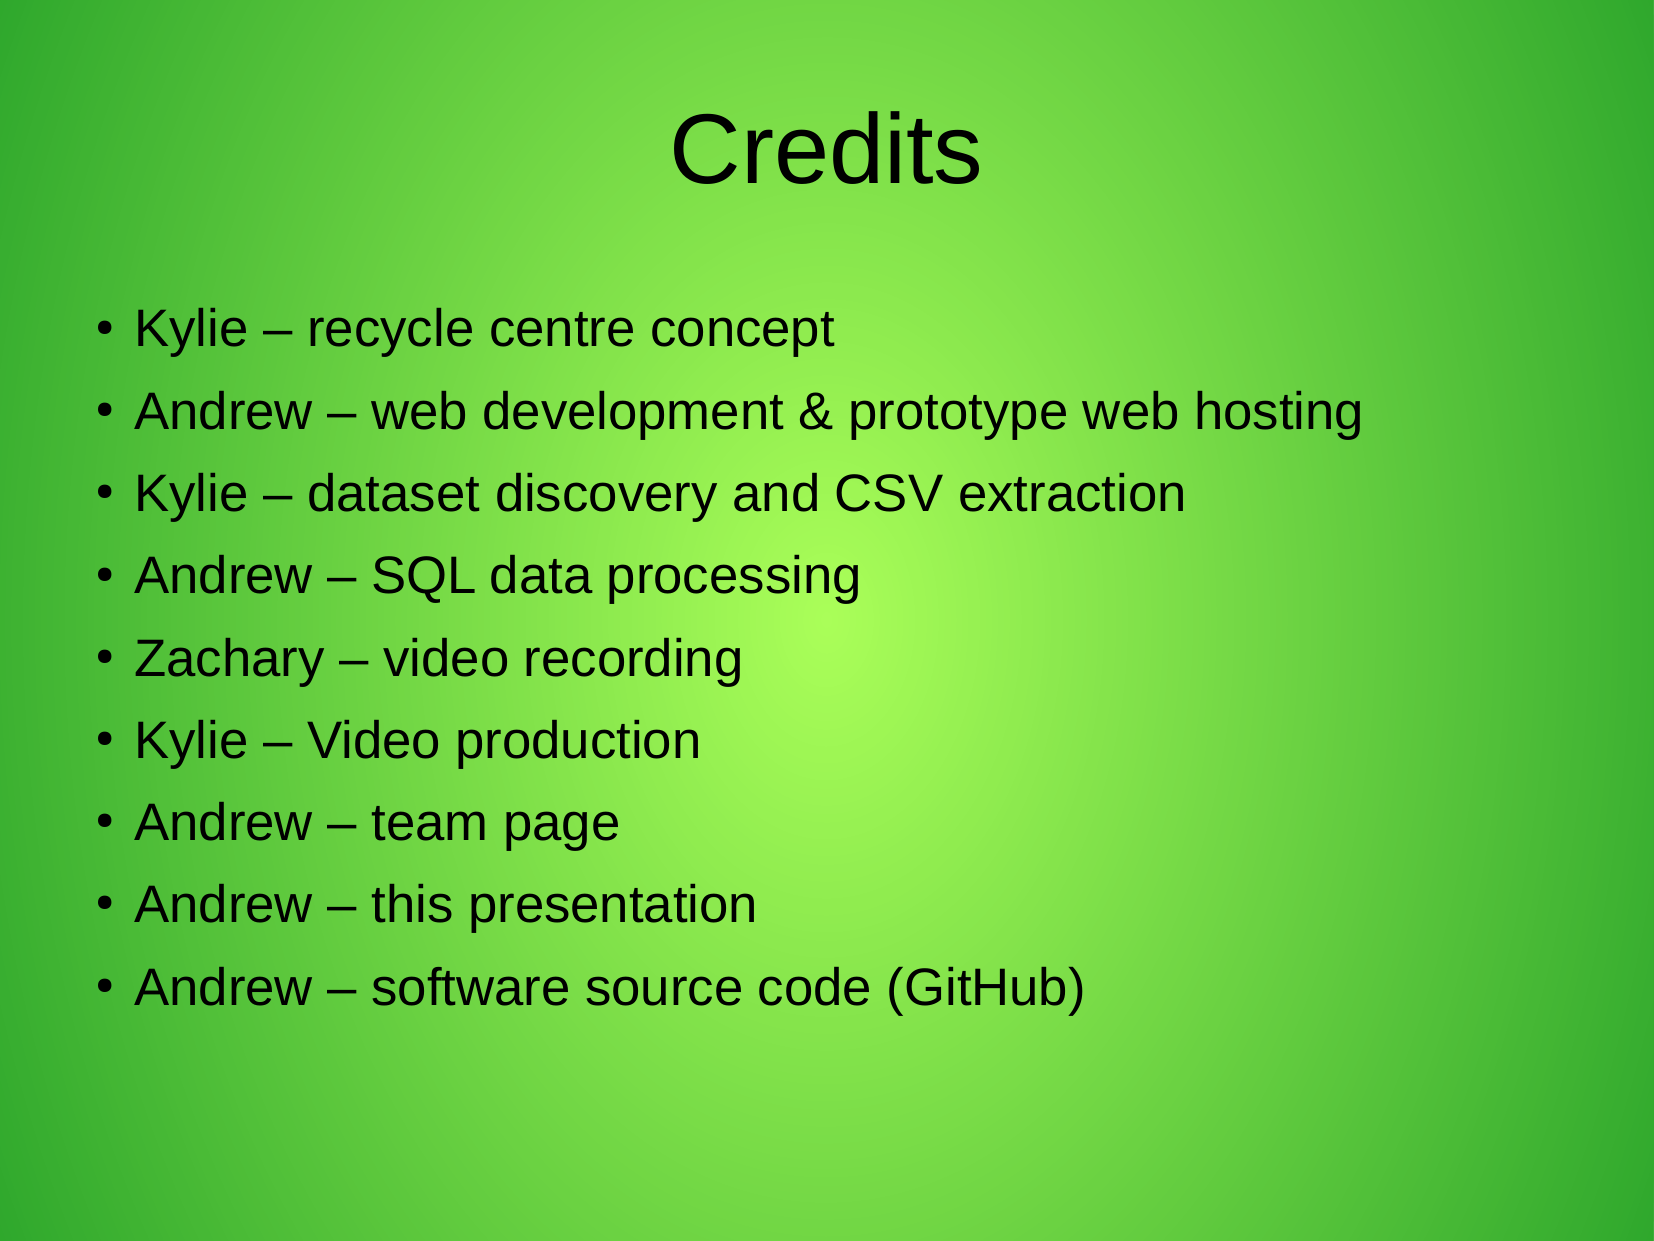

# Credits
Kylie – recycle centre concept
Andrew – web development & prototype web hosting
Kylie – dataset discovery and CSV extraction
Andrew – SQL data processing
Zachary – video recording
Kylie – Video production
Andrew – team page
Andrew – this presentation
Andrew – software source code (GitHub)